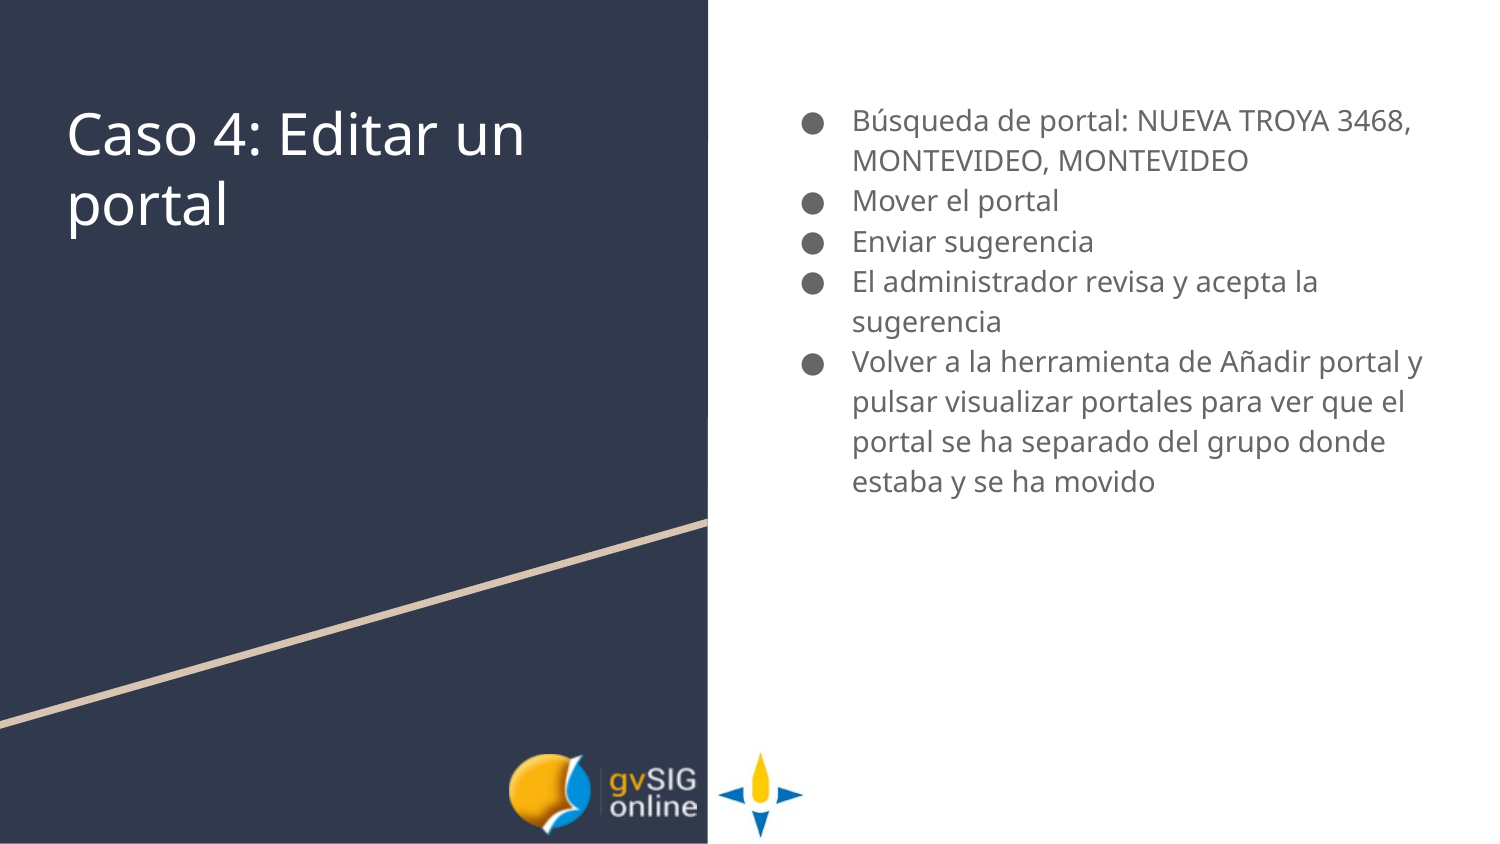

# Caso 4: Editar un portal
Búsqueda de portal: NUEVA TROYA 3468, MONTEVIDEO, MONTEVIDEO
Mover el portal
Enviar sugerencia
El administrador revisa y acepta la sugerencia
Volver a la herramienta de Añadir portal y pulsar visualizar portales para ver que el portal se ha separado del grupo donde estaba y se ha movido